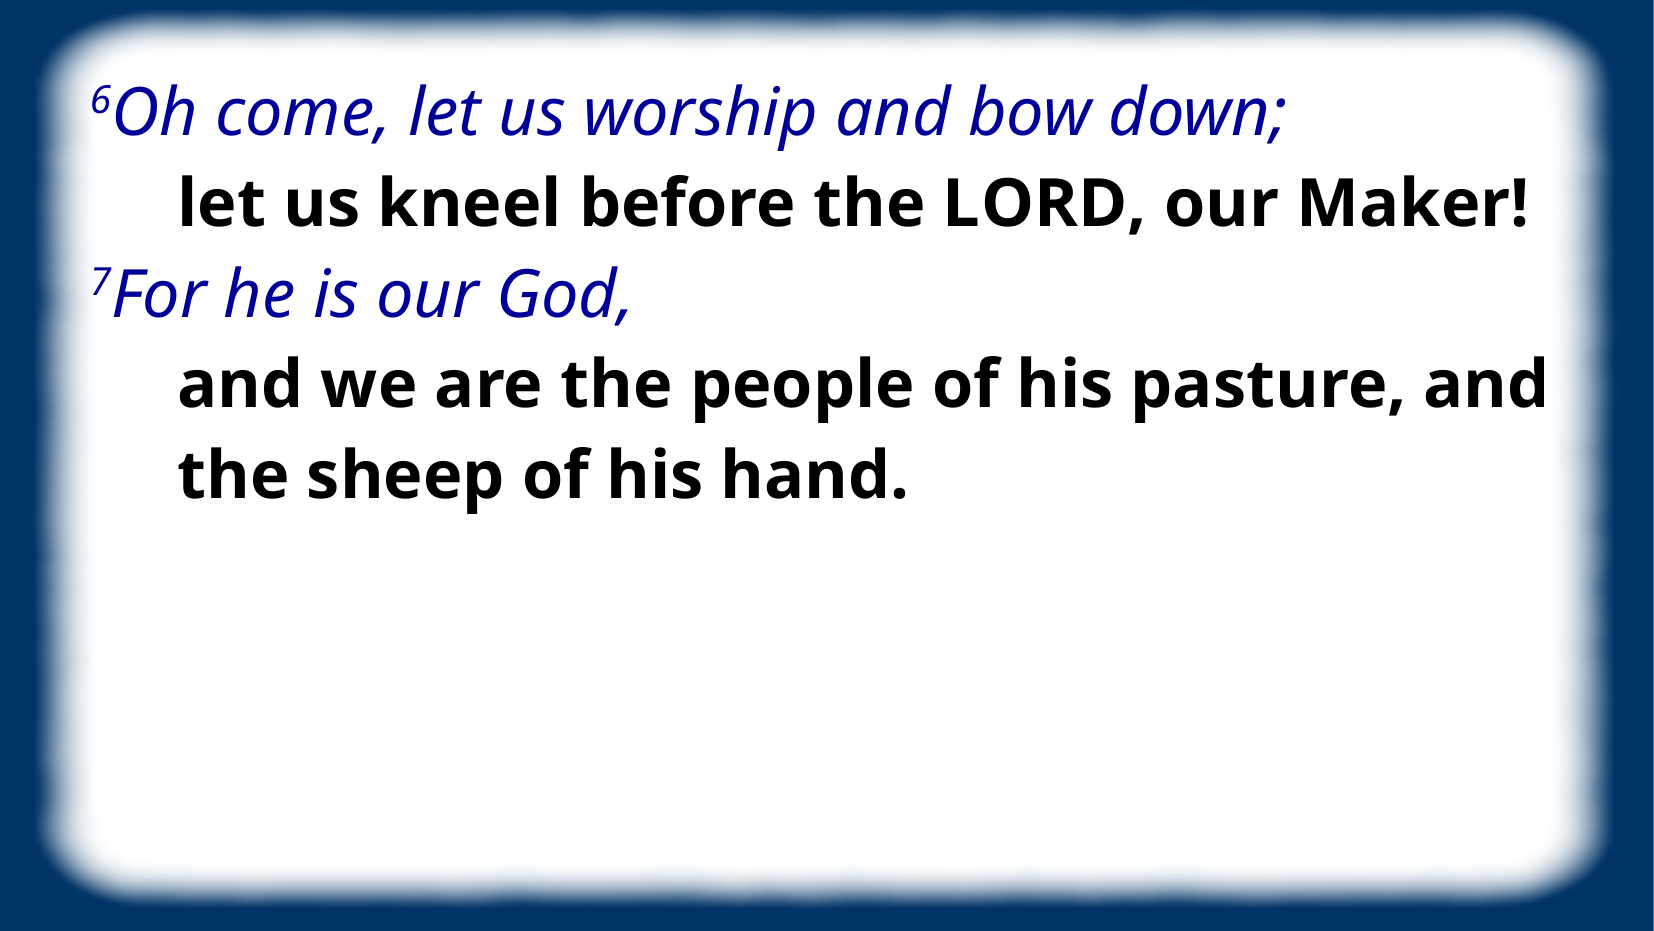

6Oh come, let us worship and bow down;
 let us kneel before the LORD, our Maker!
7For he is our God,
 and we are the people of his pasture, and
 the sheep of his hand.